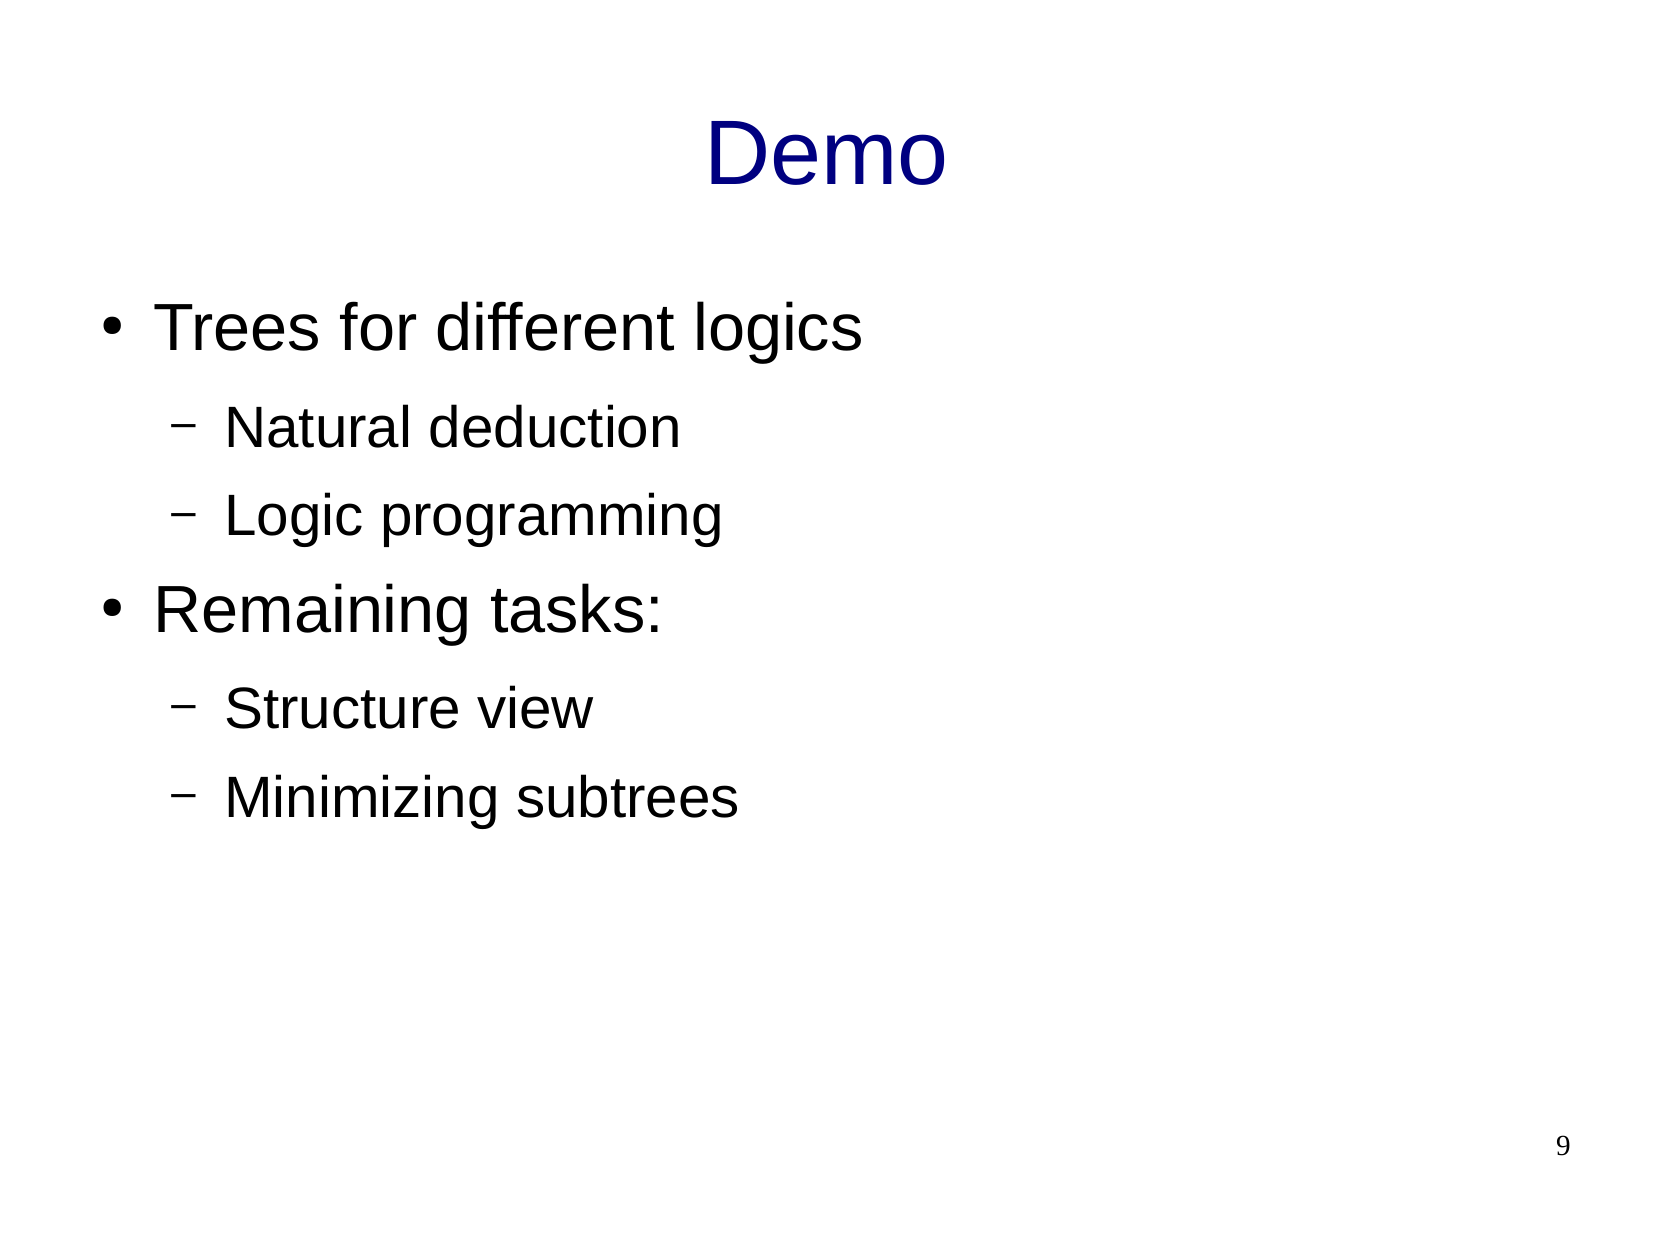

# Demo
Trees for different logics
Natural deduction
Logic programming
Remaining tasks:
Structure view
Minimizing subtrees
9